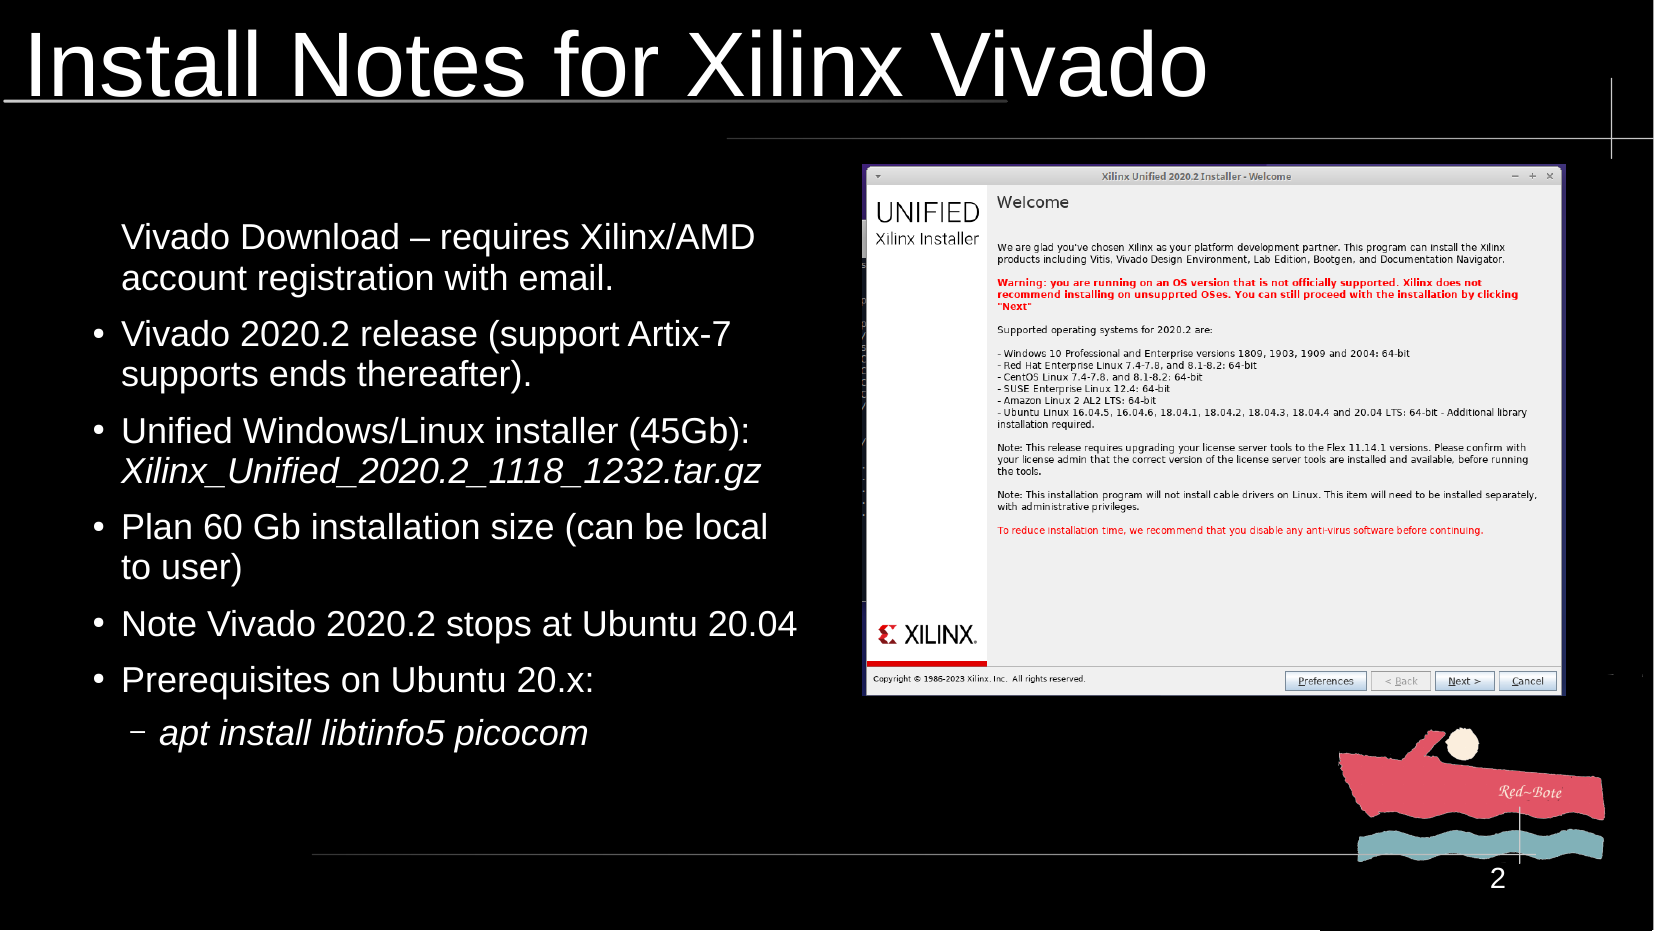

# Install Notes for Xilinx Vivado
Vivado Download – requires Xilinx/AMD account registration with email.
Vivado 2020.2 release (support Artix-7 supports ends thereafter).
Unified Windows/Linux installer (45Gb): Xilinx_Unified_2020.2_1118_1232.tar.gz
Plan 60 Gb installation size (can be local to user)
Note Vivado 2020.2 stops at Ubuntu 20.04
Prerequisites on Ubuntu 20.x:
apt install libtinfo5 picocom
2